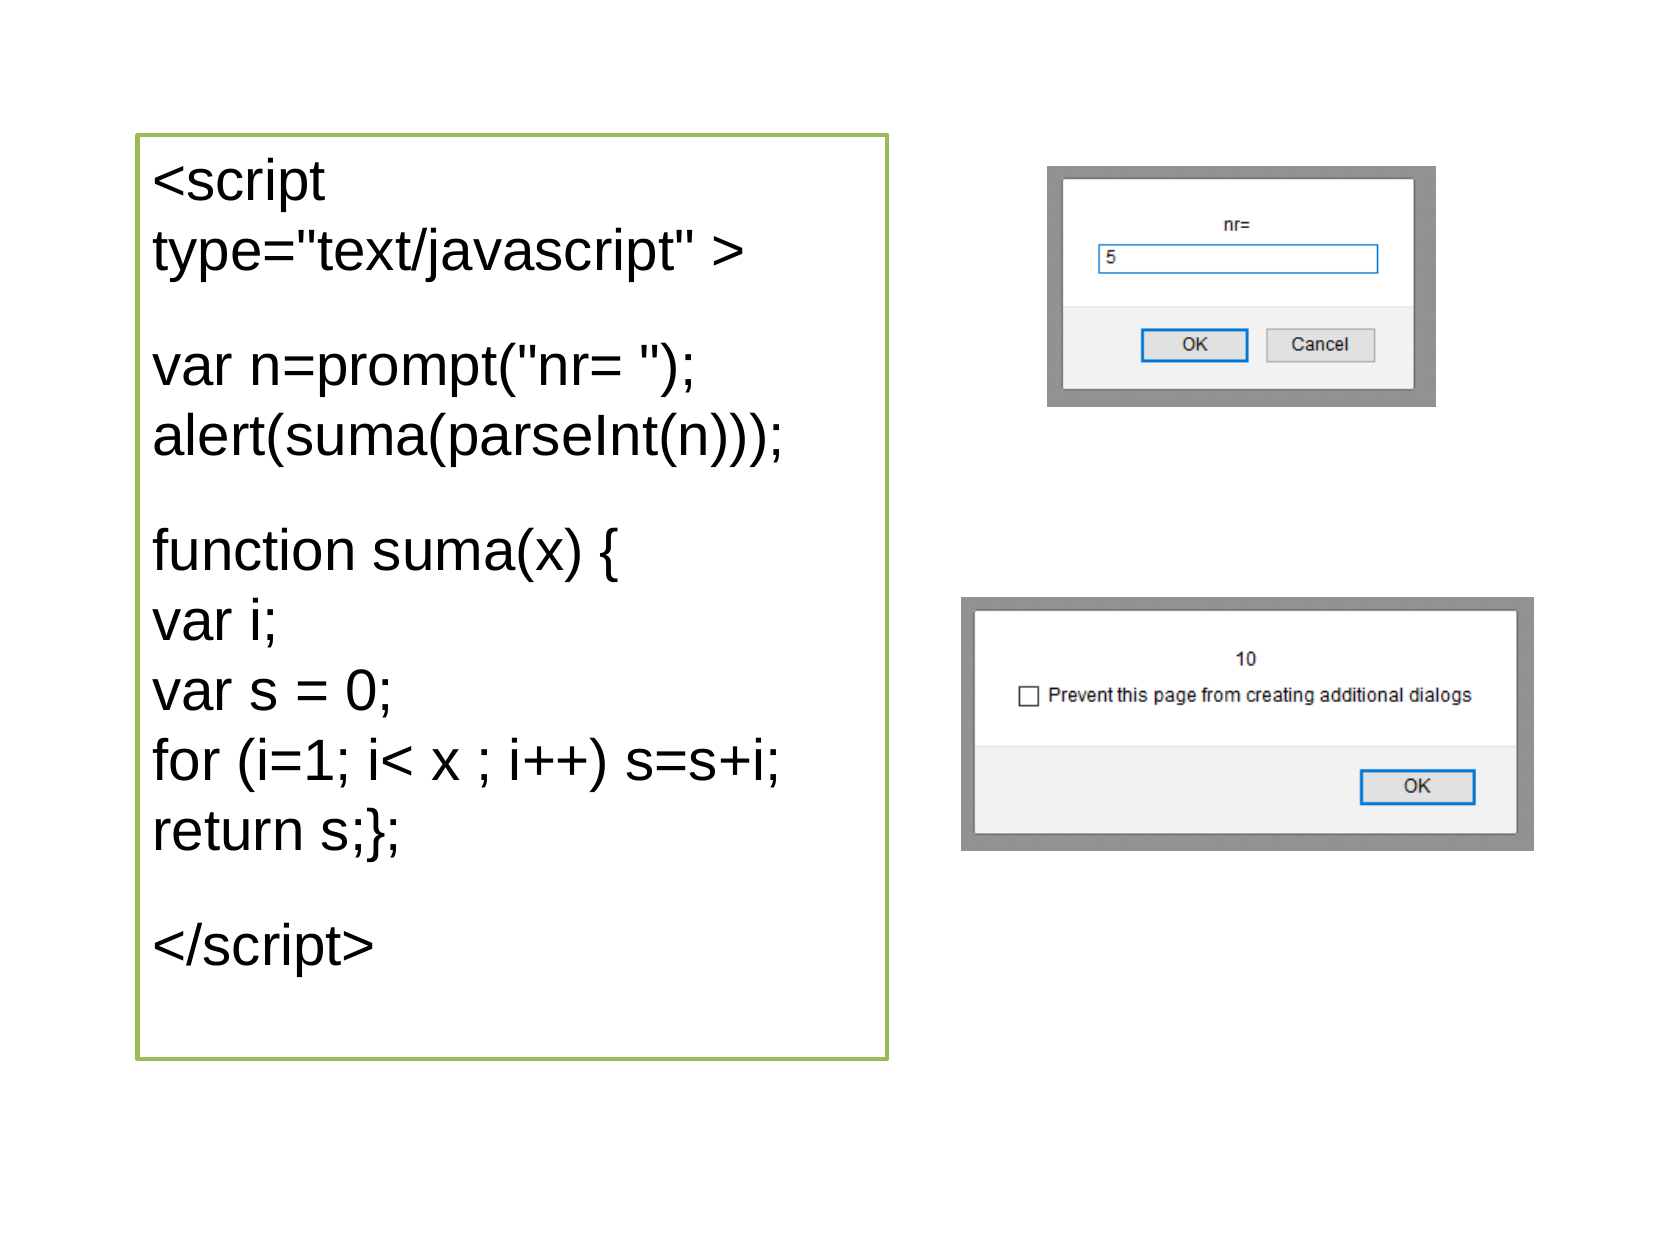

<script type="text/javascript" >
var n=prompt("nr= ");
alert(suma(parseInt(n)));
function suma(x) {
var i;
var s = 0;
for (i=1; i< x ; i++) s=s+i;
return s;};
</script>